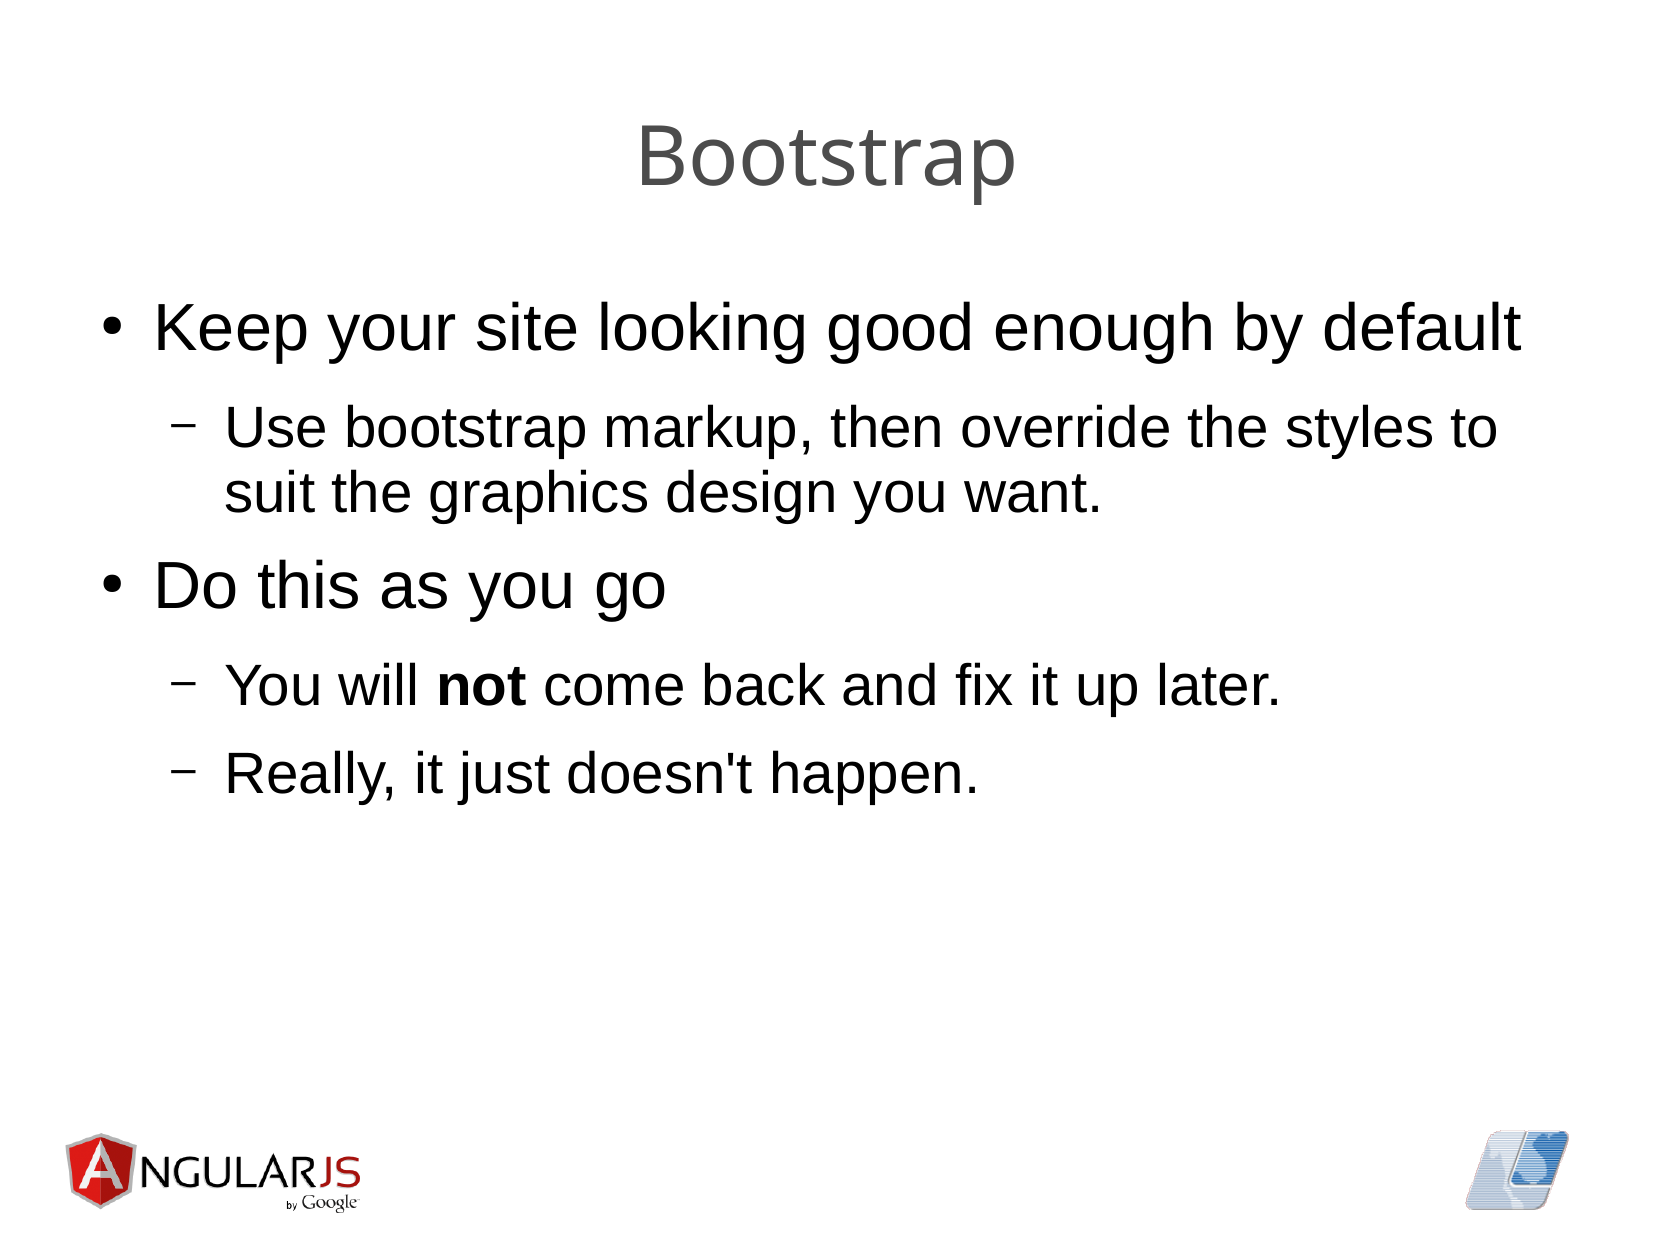

# Bootstrap
Keep your site looking good enough by default
Use bootstrap markup, then override the styles to suit the graphics design you want.
Do this as you go
You will not come back and fix it up later.
Really, it just doesn't happen.